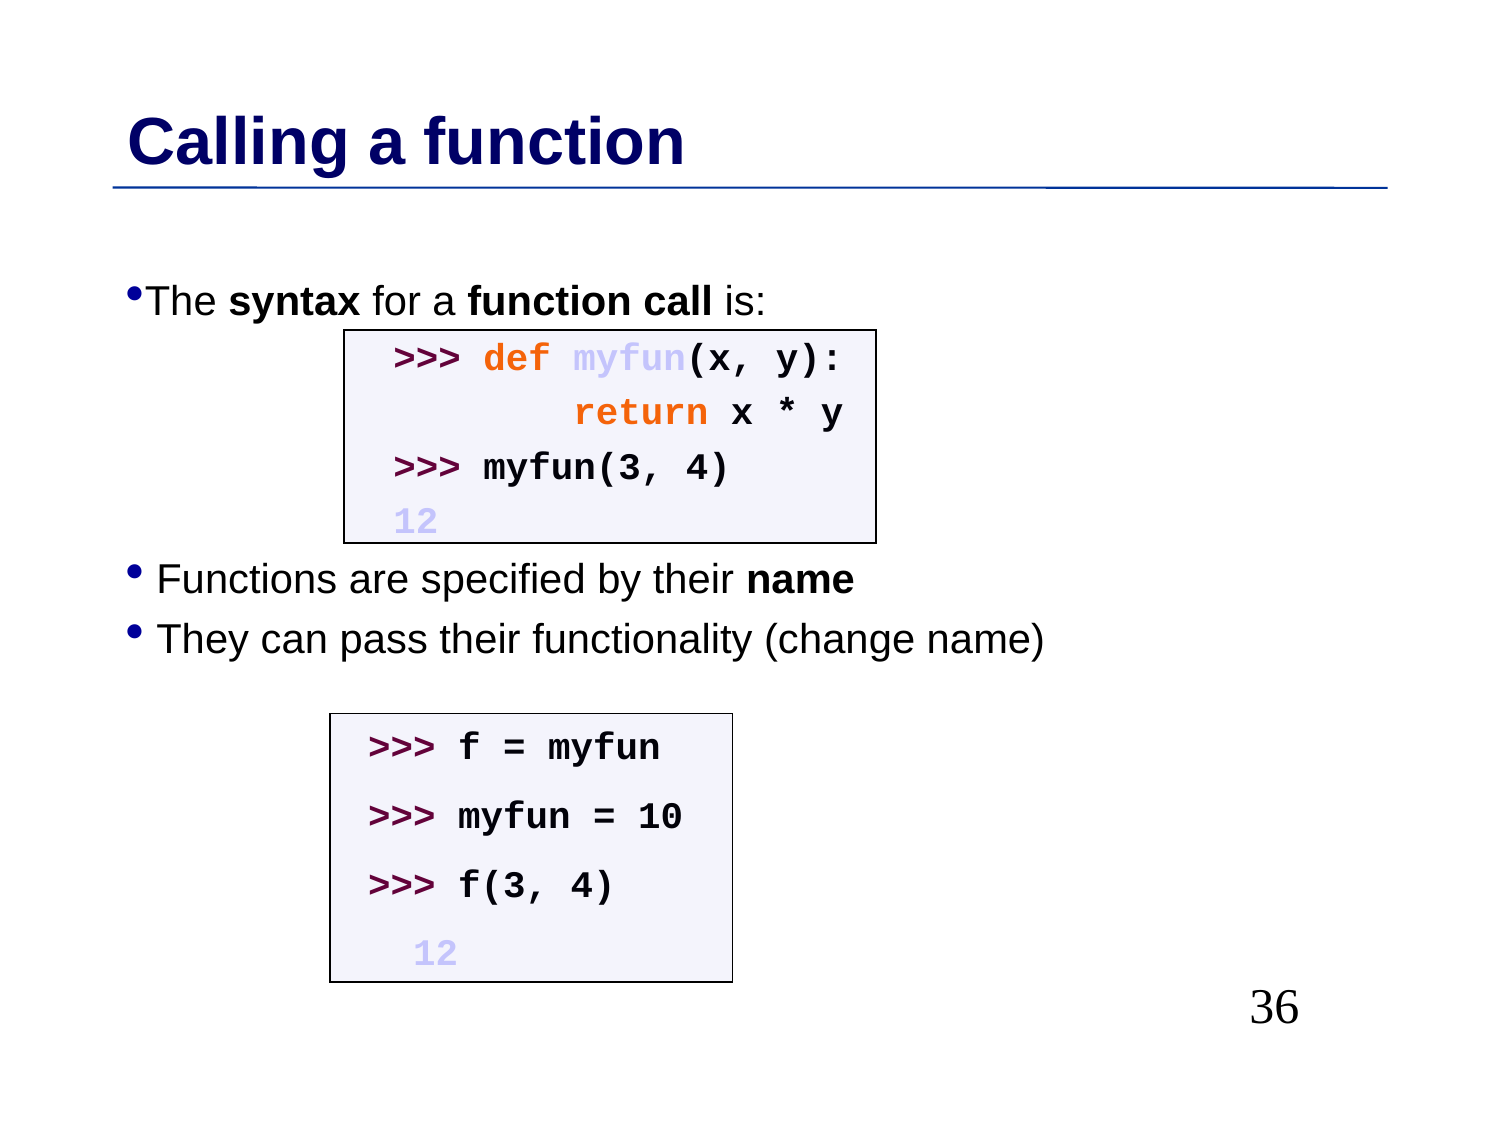

# Calling a function
The syntax for a function call is:
 >>> def myfun(x, y):
 return x * y
 >>> myfun(3, 4)
 12
 Functions are specified by their name
 They can pass their functionality (change name)
 >>> f = myfun
 >>> myfun = 10
 >>> f(3, 4)
 12